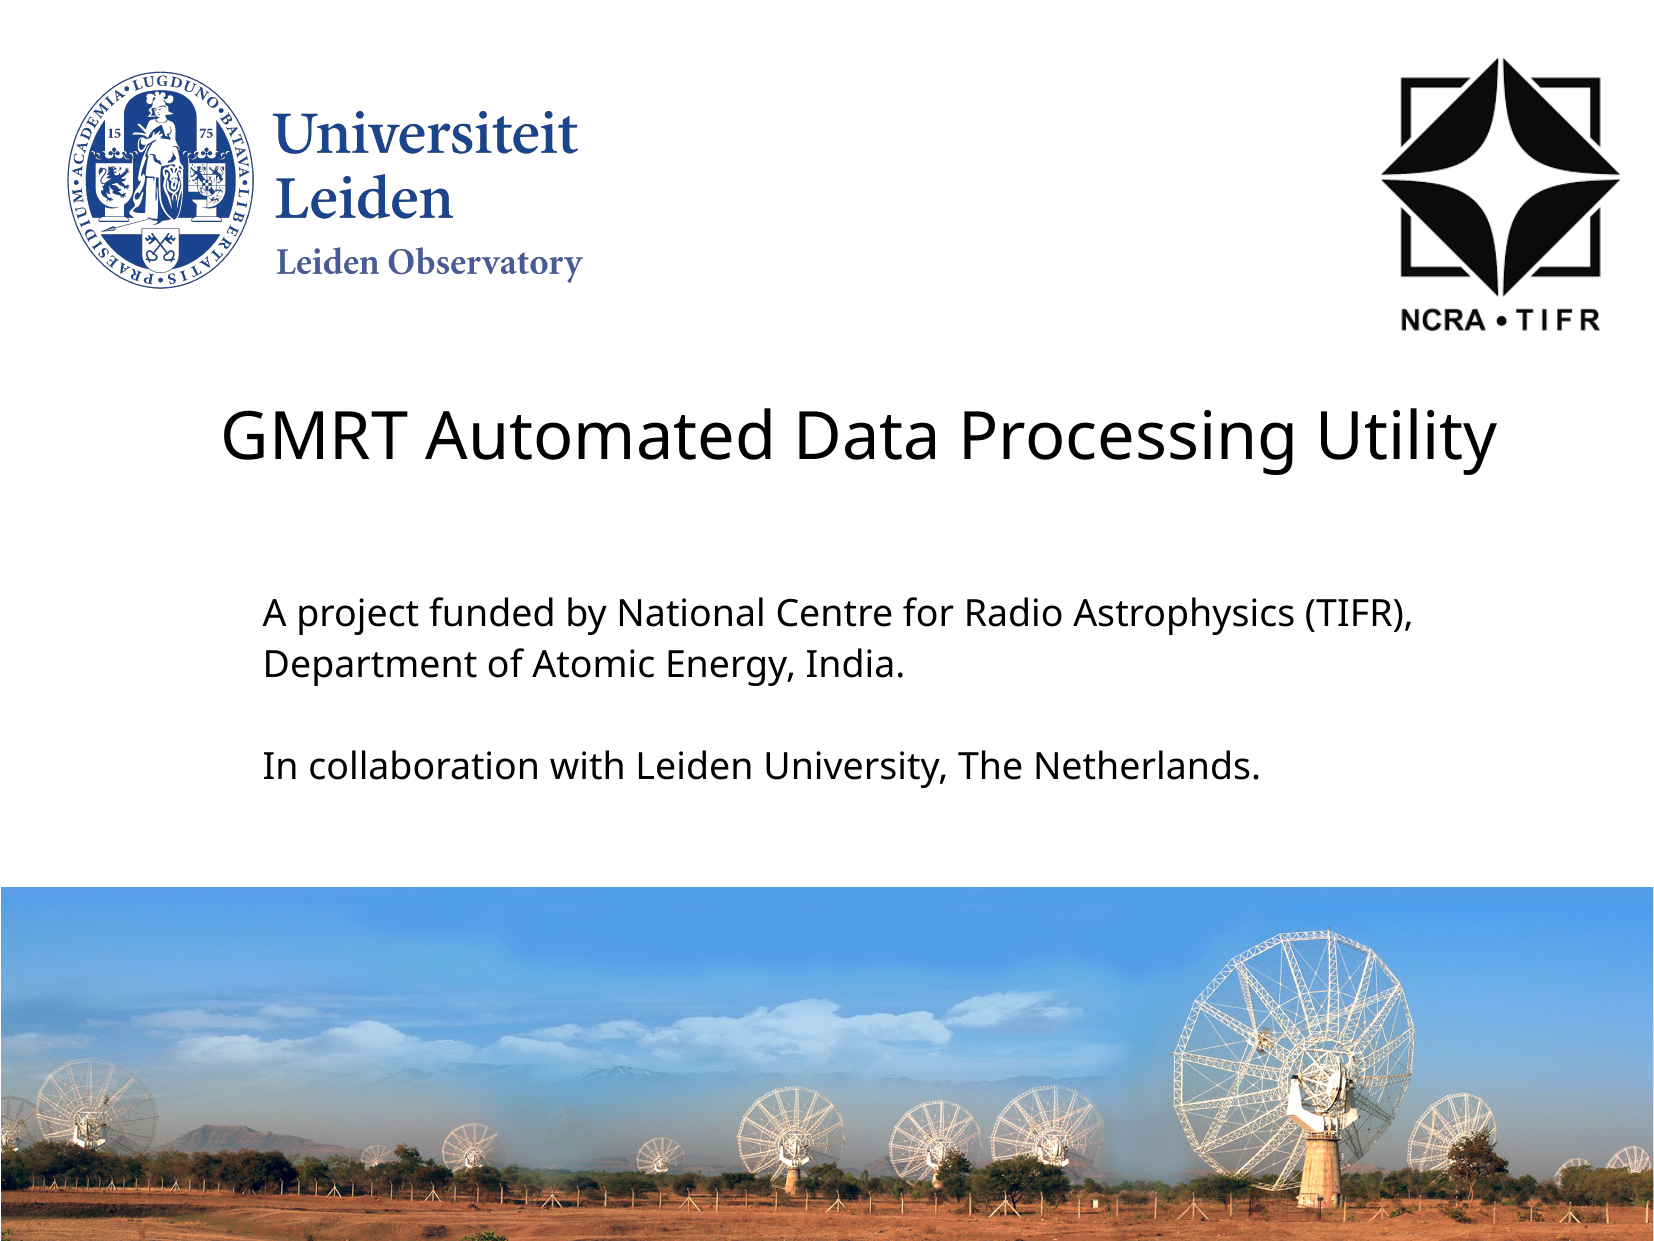

GMRT Automated Data Processing Utility
A project funded by National Centre for Radio Astrophysics (TIFR), Department of Atomic Energy, India.
In collaboration with Leiden University, The Netherlands.